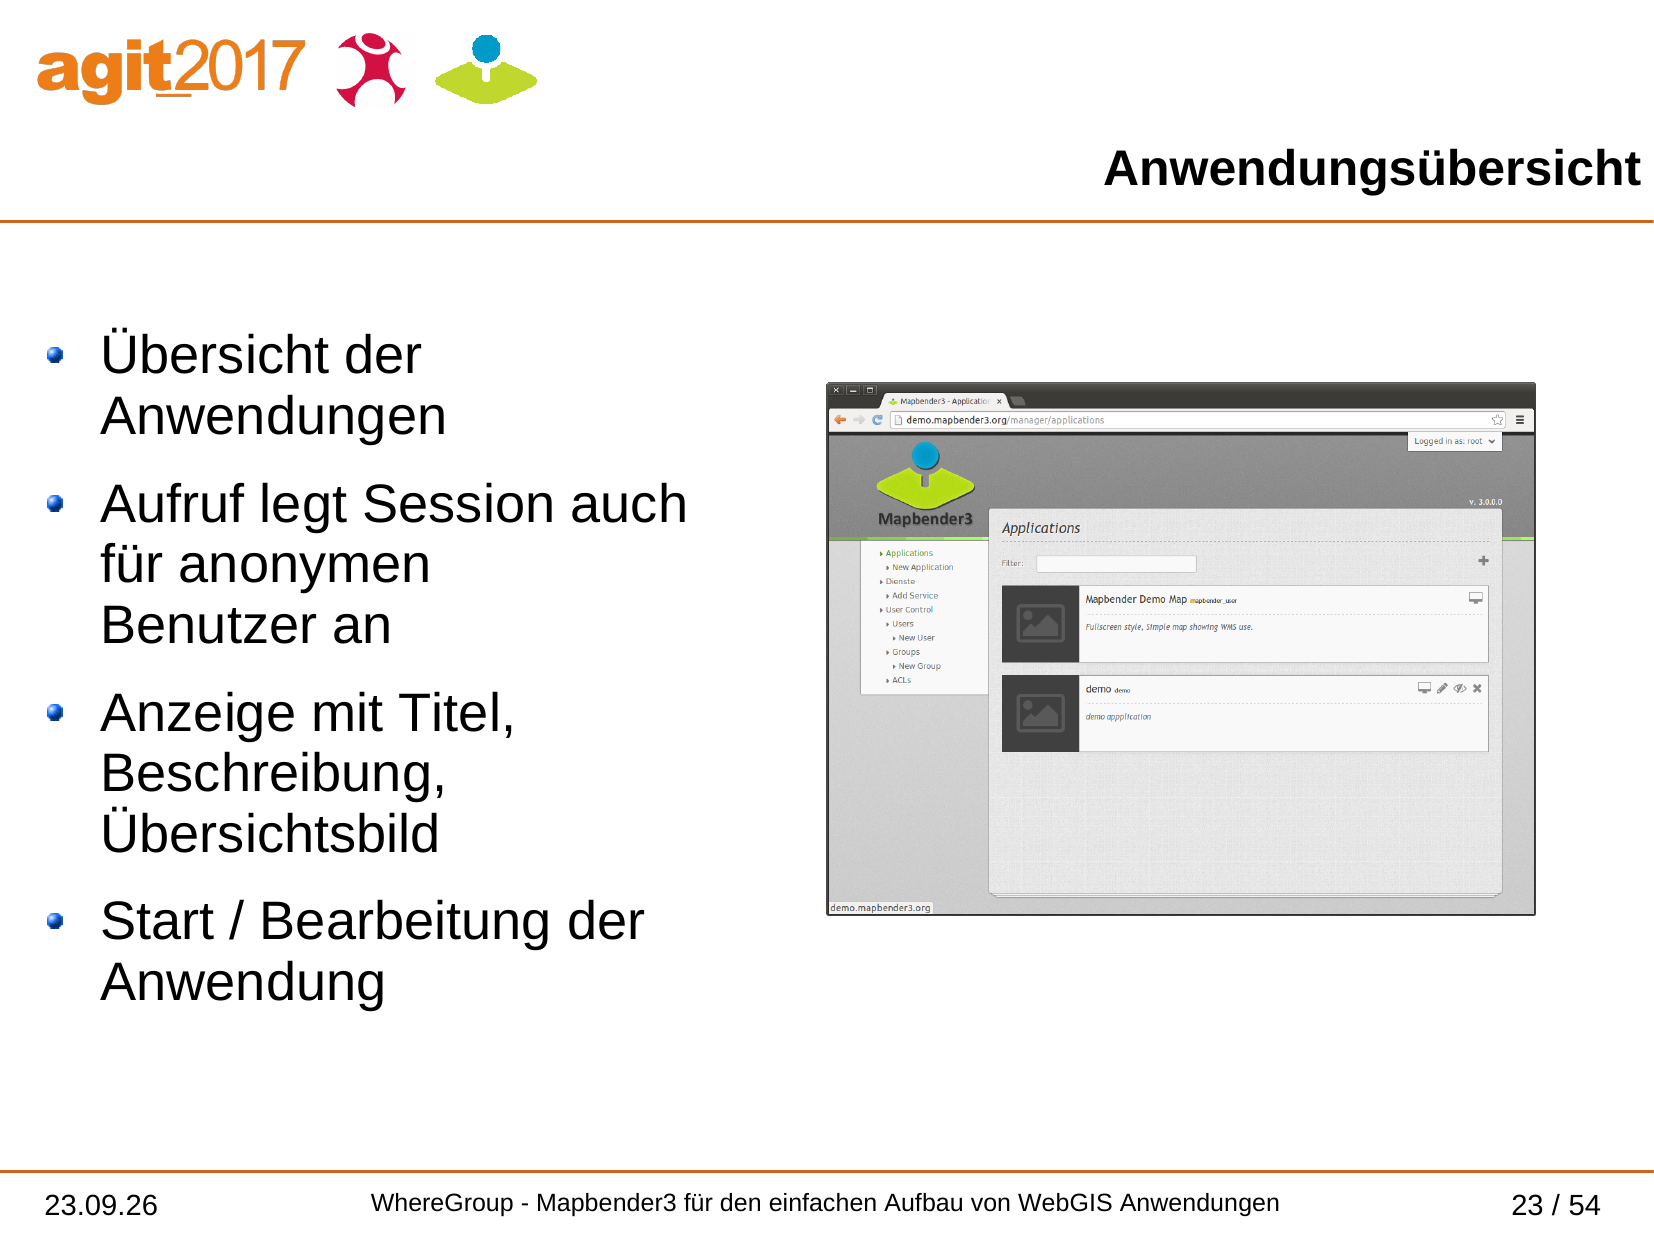

# Anwendungsübersicht
Übersicht der
Anwendungen
Aufruf legt Session auch für anonymen
Benutzer an
Anzeige mit Titel, Beschreibung, Übersichtsbild
Start / Bearbeitung der Anwendung